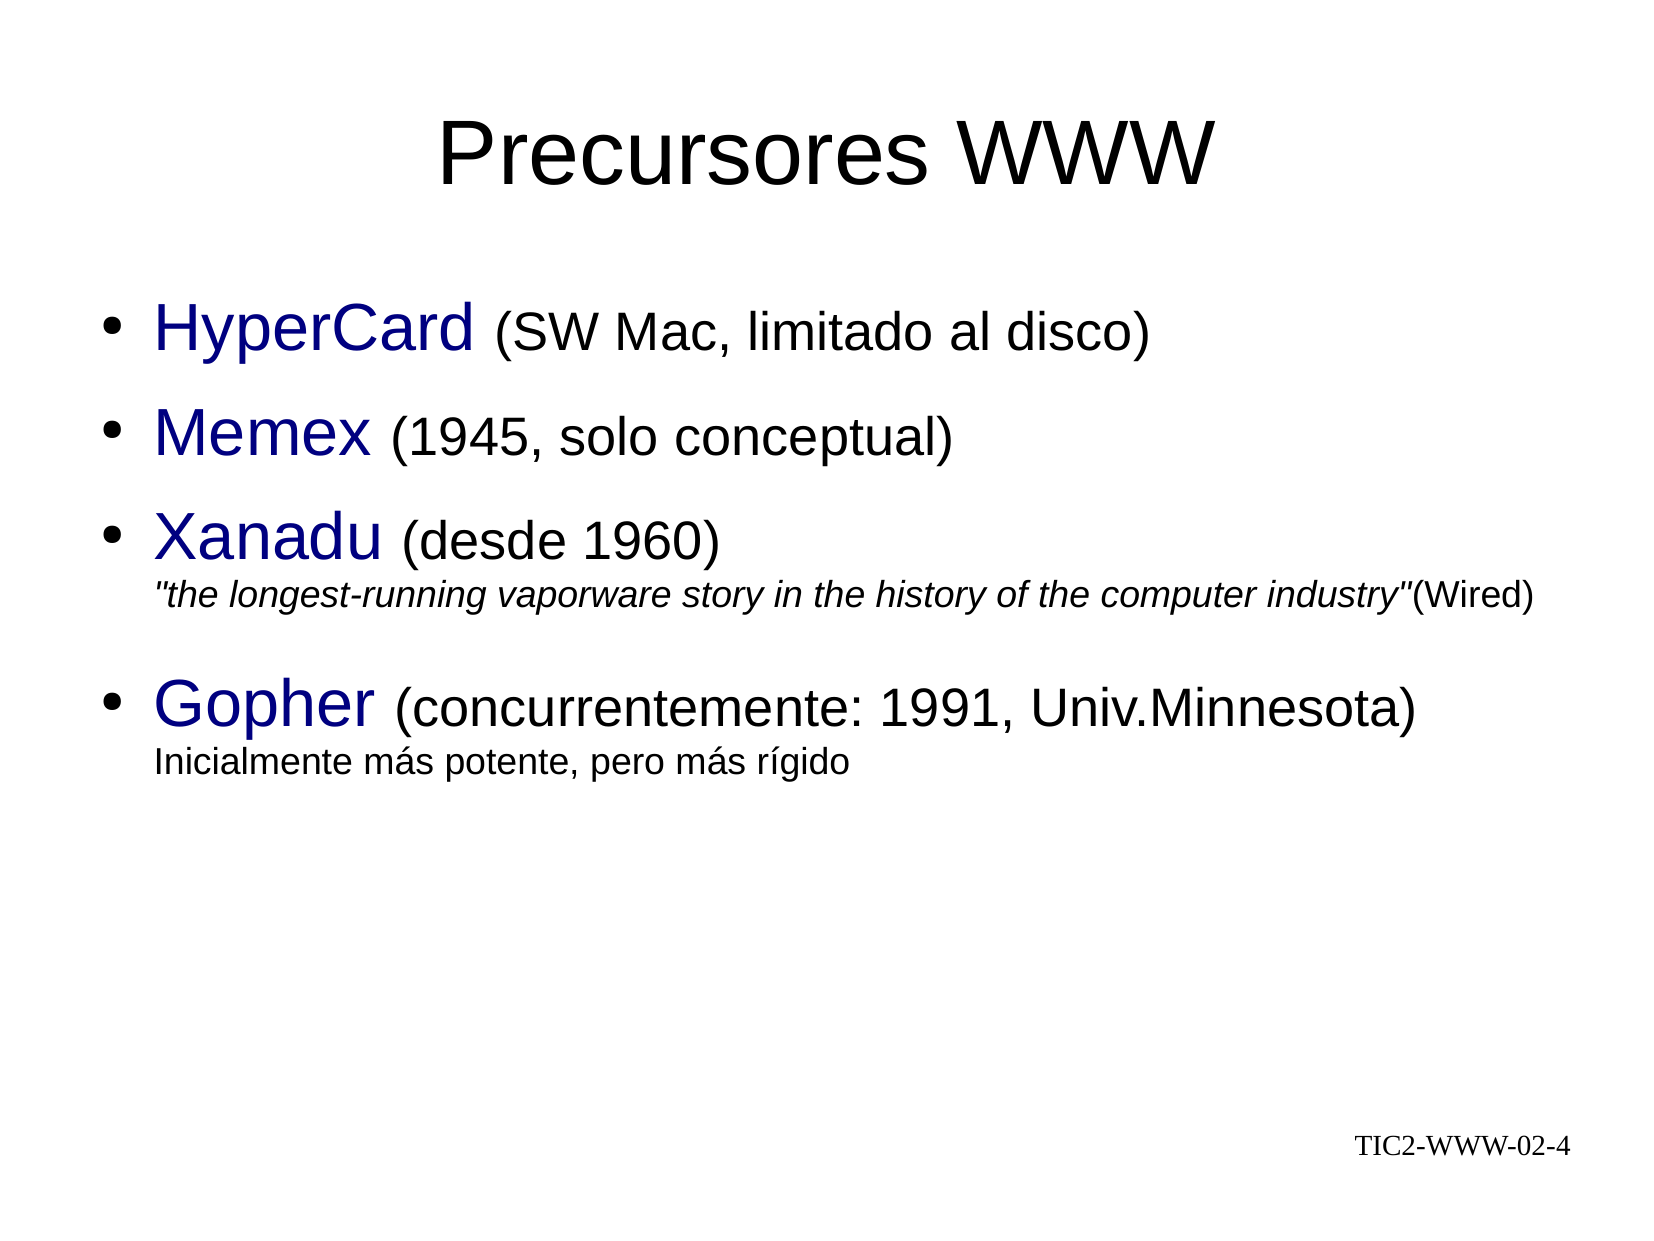

# Precursores WWW
HyperCard (SW Mac, limitado al disco)
Memex (1945, solo conceptual)
Xanadu (desde 1960)
"the longest-running vaporware story in the history of the computer industry"(Wired)
Gopher (concurrentemente: 1991, Univ.Minnesota)
Inicialmente más potente, pero más rígido
4